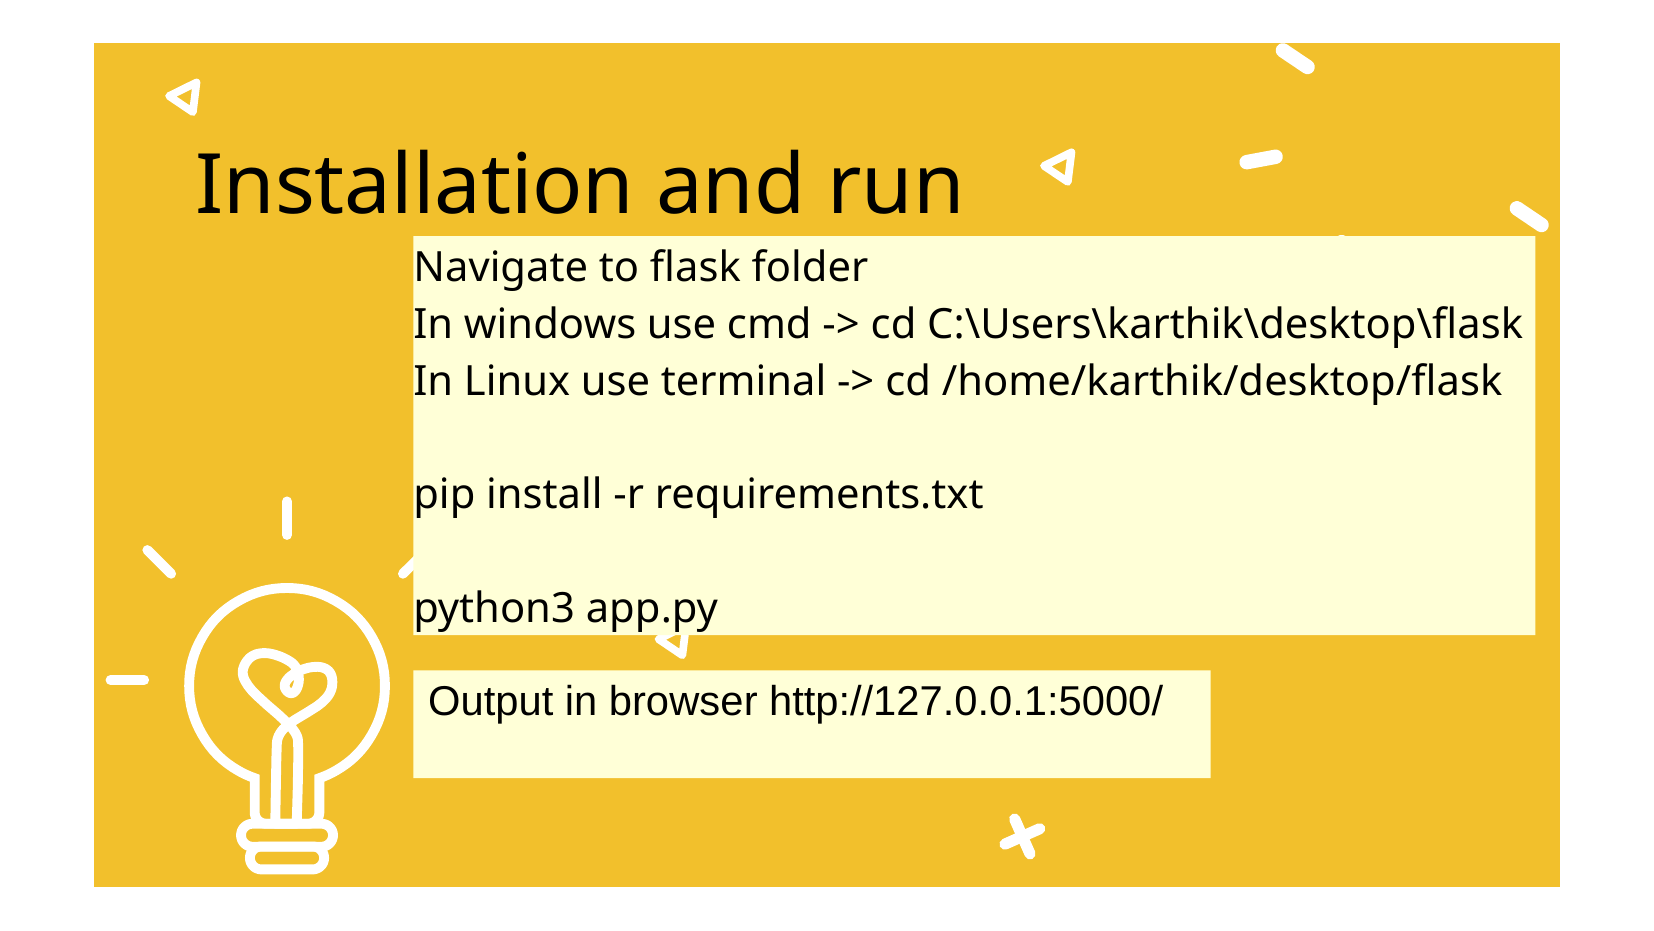

# Installation and run
Navigate to flask folder
In windows use cmd -> cd C:\Users\karthik\desktop\flask
In Linux use terminal -> cd /home/karthik/desktop/flask
pip install -r requirements.txt
python3 app.py
Output in browser http://127.0.0.1:5000/